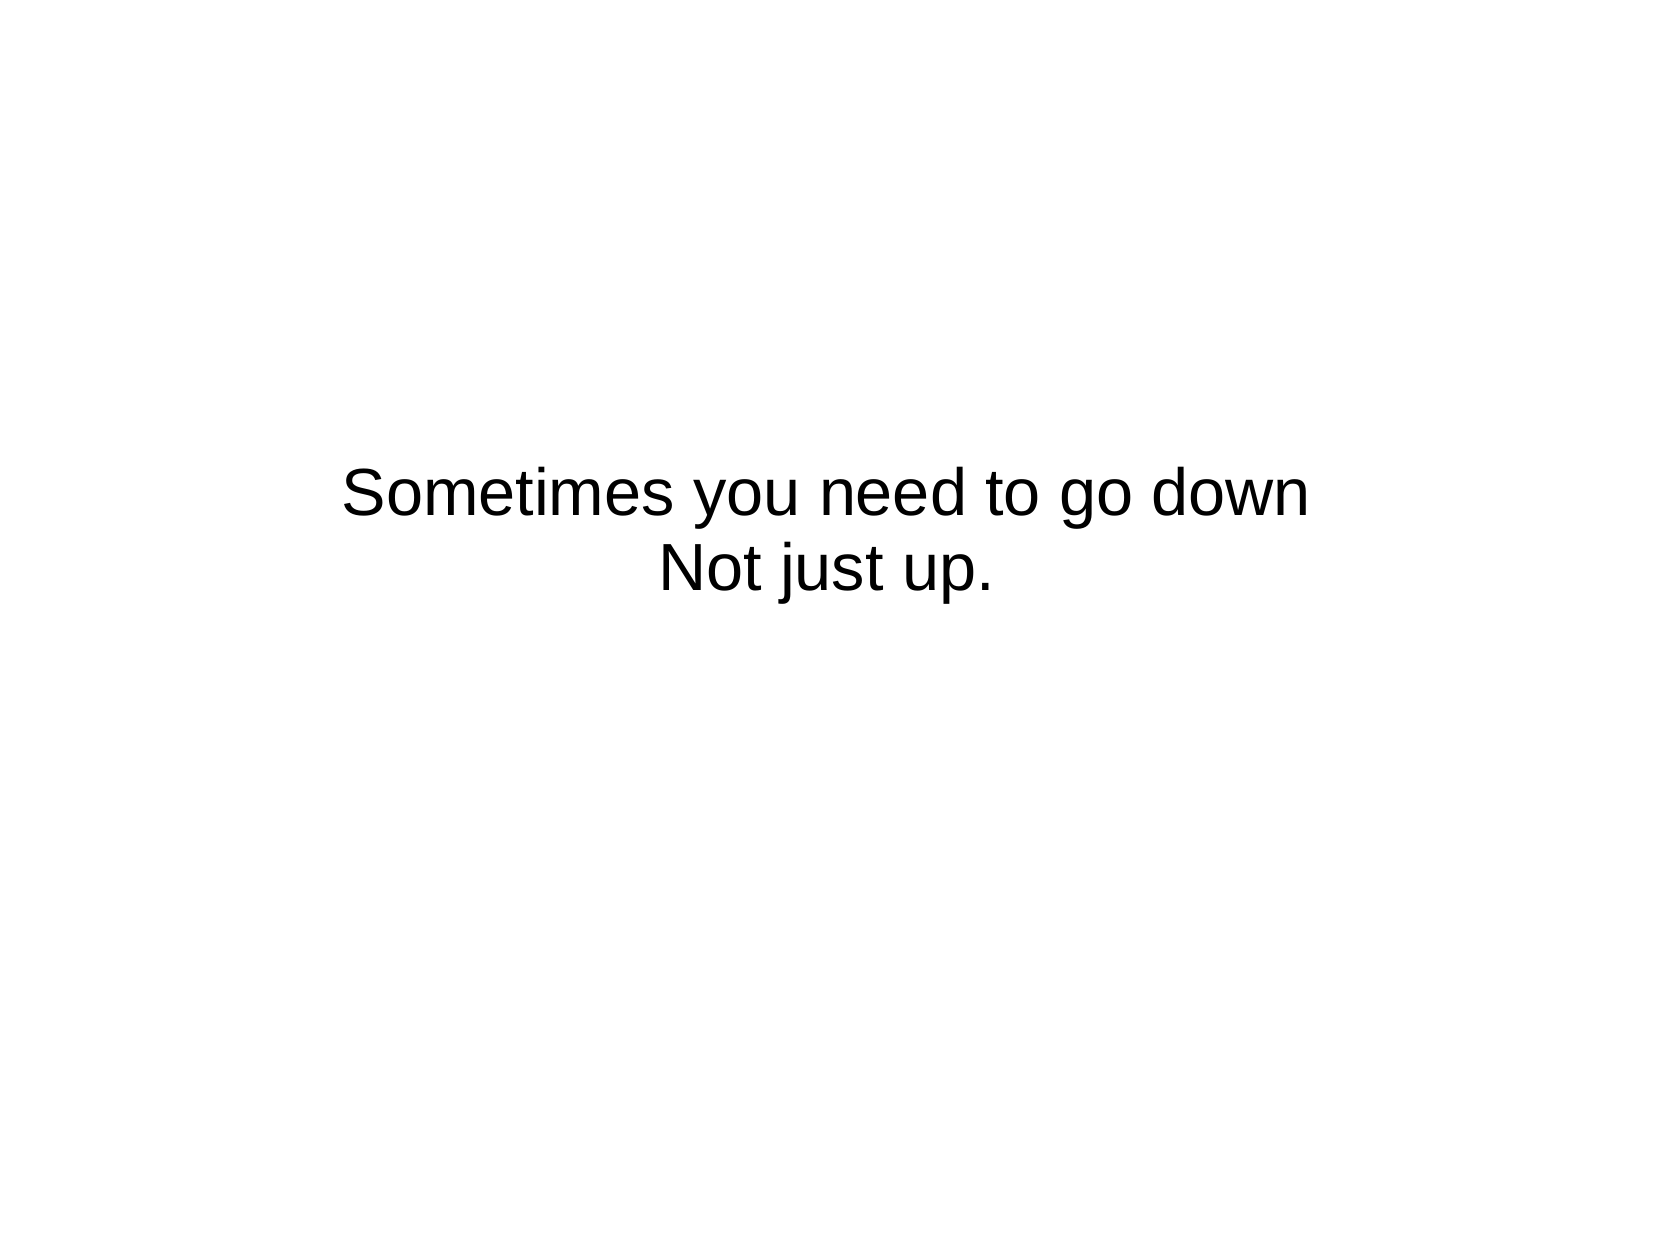

# Sometimes you need to go down
Not just up.